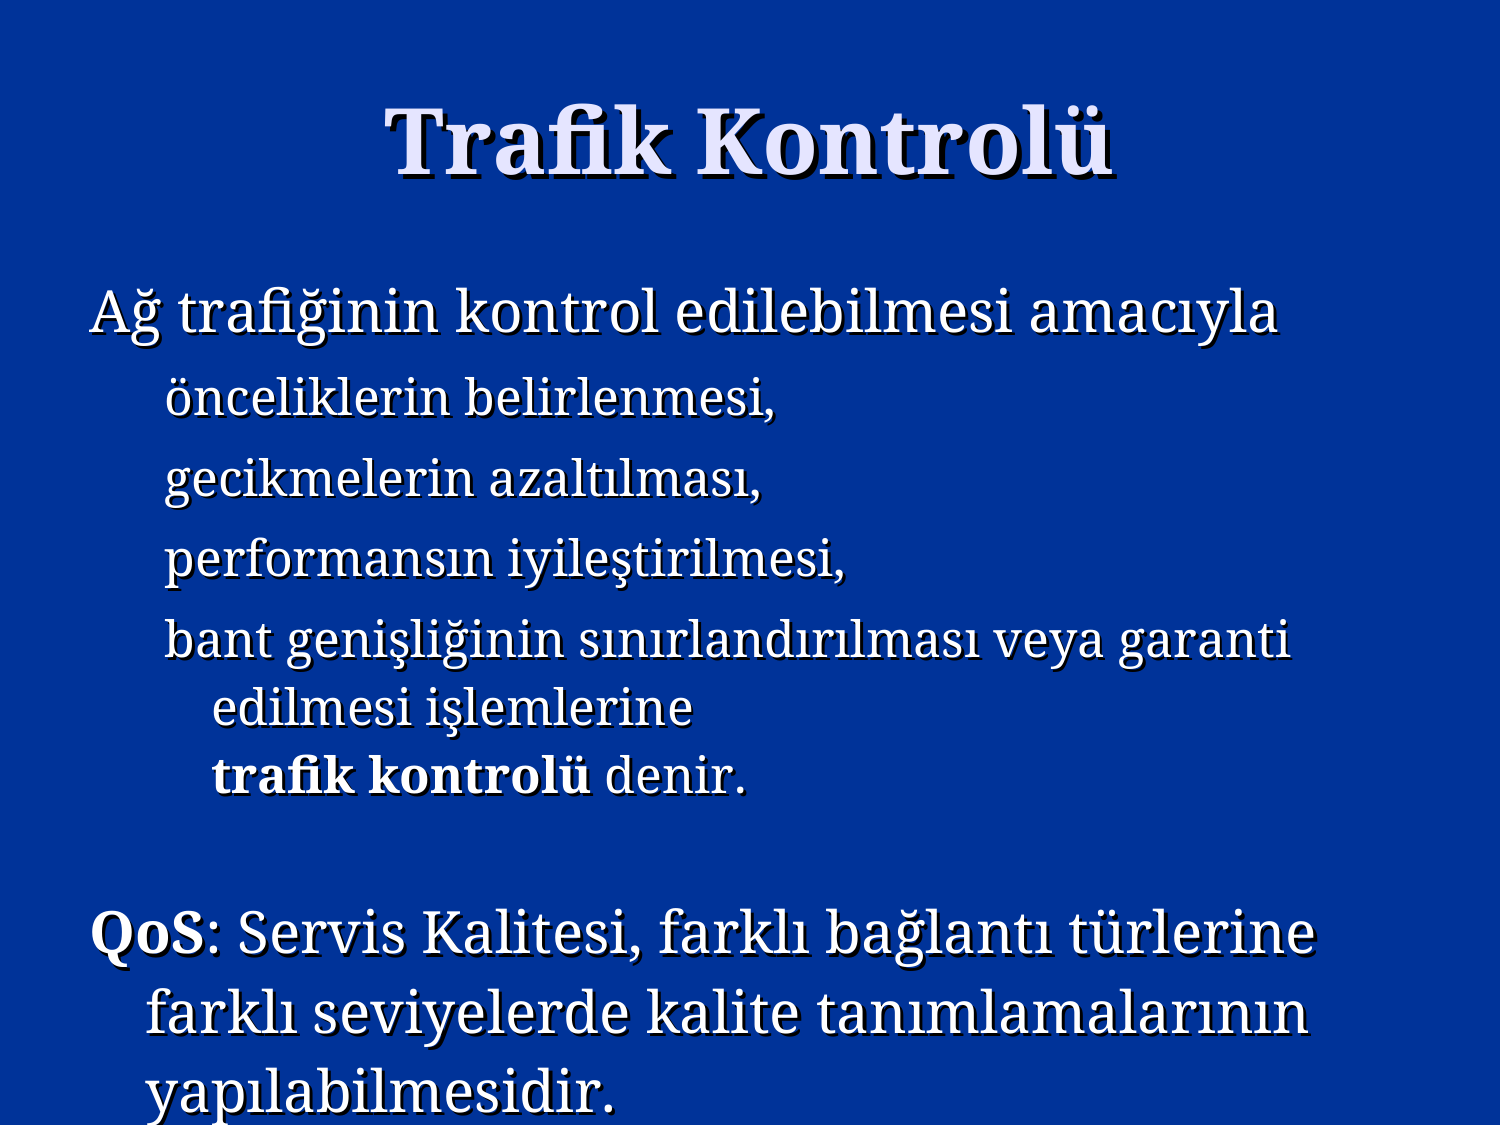

# Trafik Kontrolü
Ağ trafiğinin kontrol edilebilmesi amacıyla
önceliklerin belirlenmesi,
gecikmelerin azaltılması,
performansın iyileştirilmesi,
bant genişliğinin sınırlandırılması veya garanti edilmesi işlemlerine
trafik kontrolü denir.
QoS: Servis Kalitesi, farklı bağlantı türlerine farklı seviyelerde kalite tanımlamalarının yapılabilmesidir.